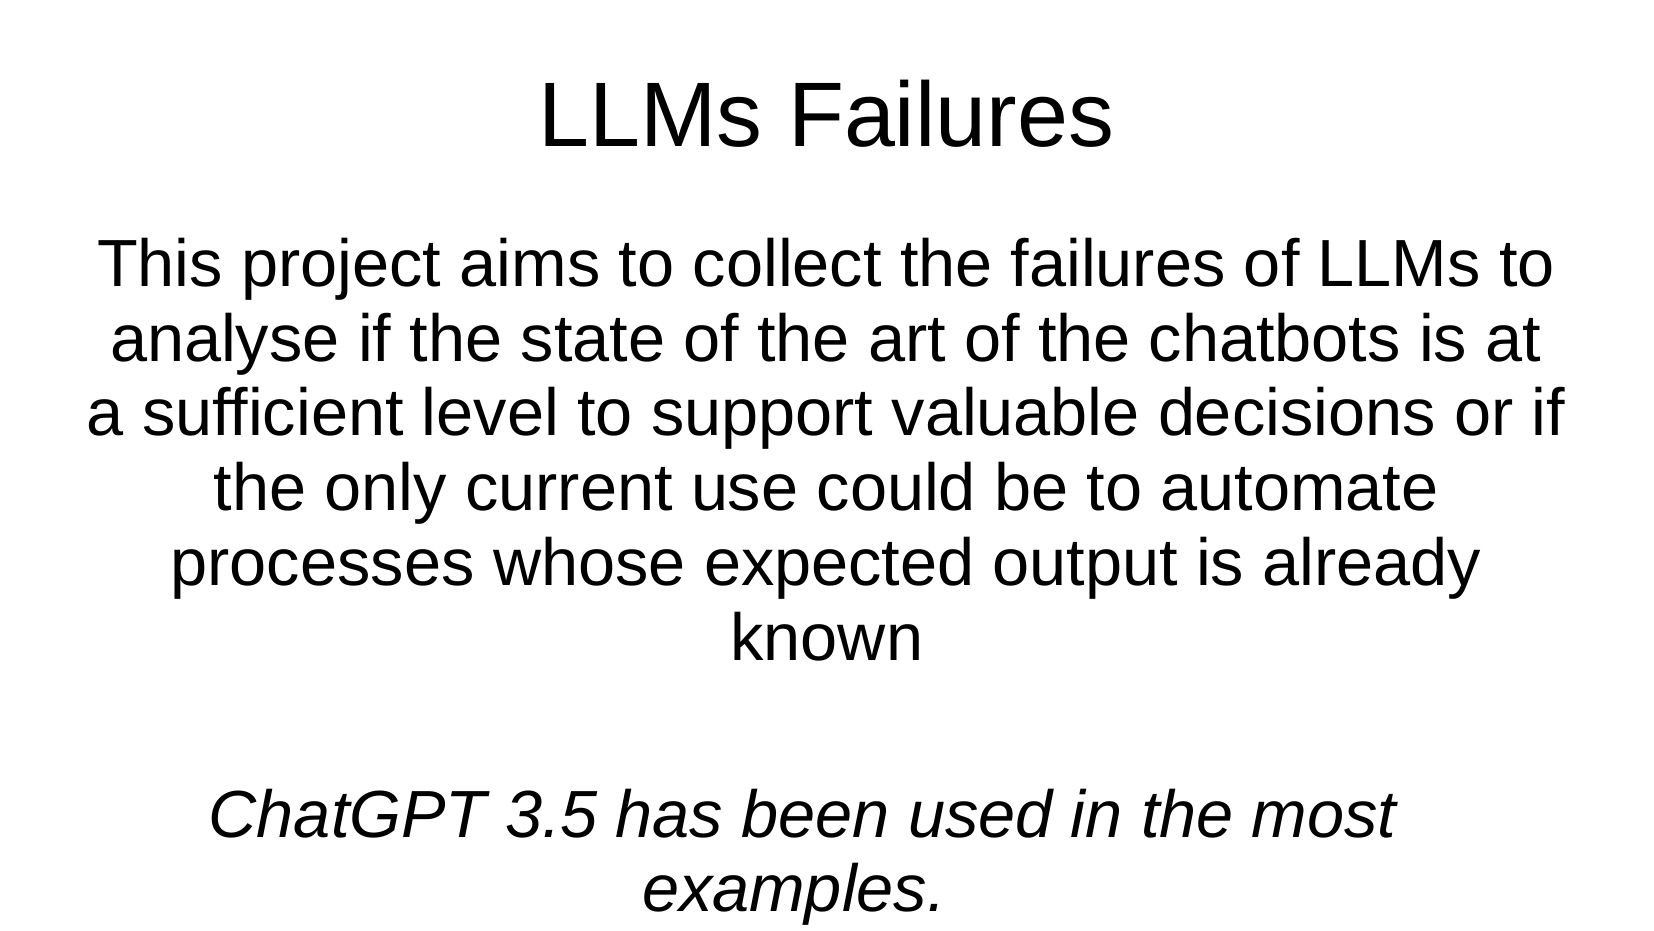

LLMs Failures
# This project aims to collect the failures of LLMs to analyse if the state of the art of the chatbots is at a sufficient level to support valuable decisions or if the only current use could be to automate processes whose expected output is already known
ChatGPT 3.5 has been used in the most examples.